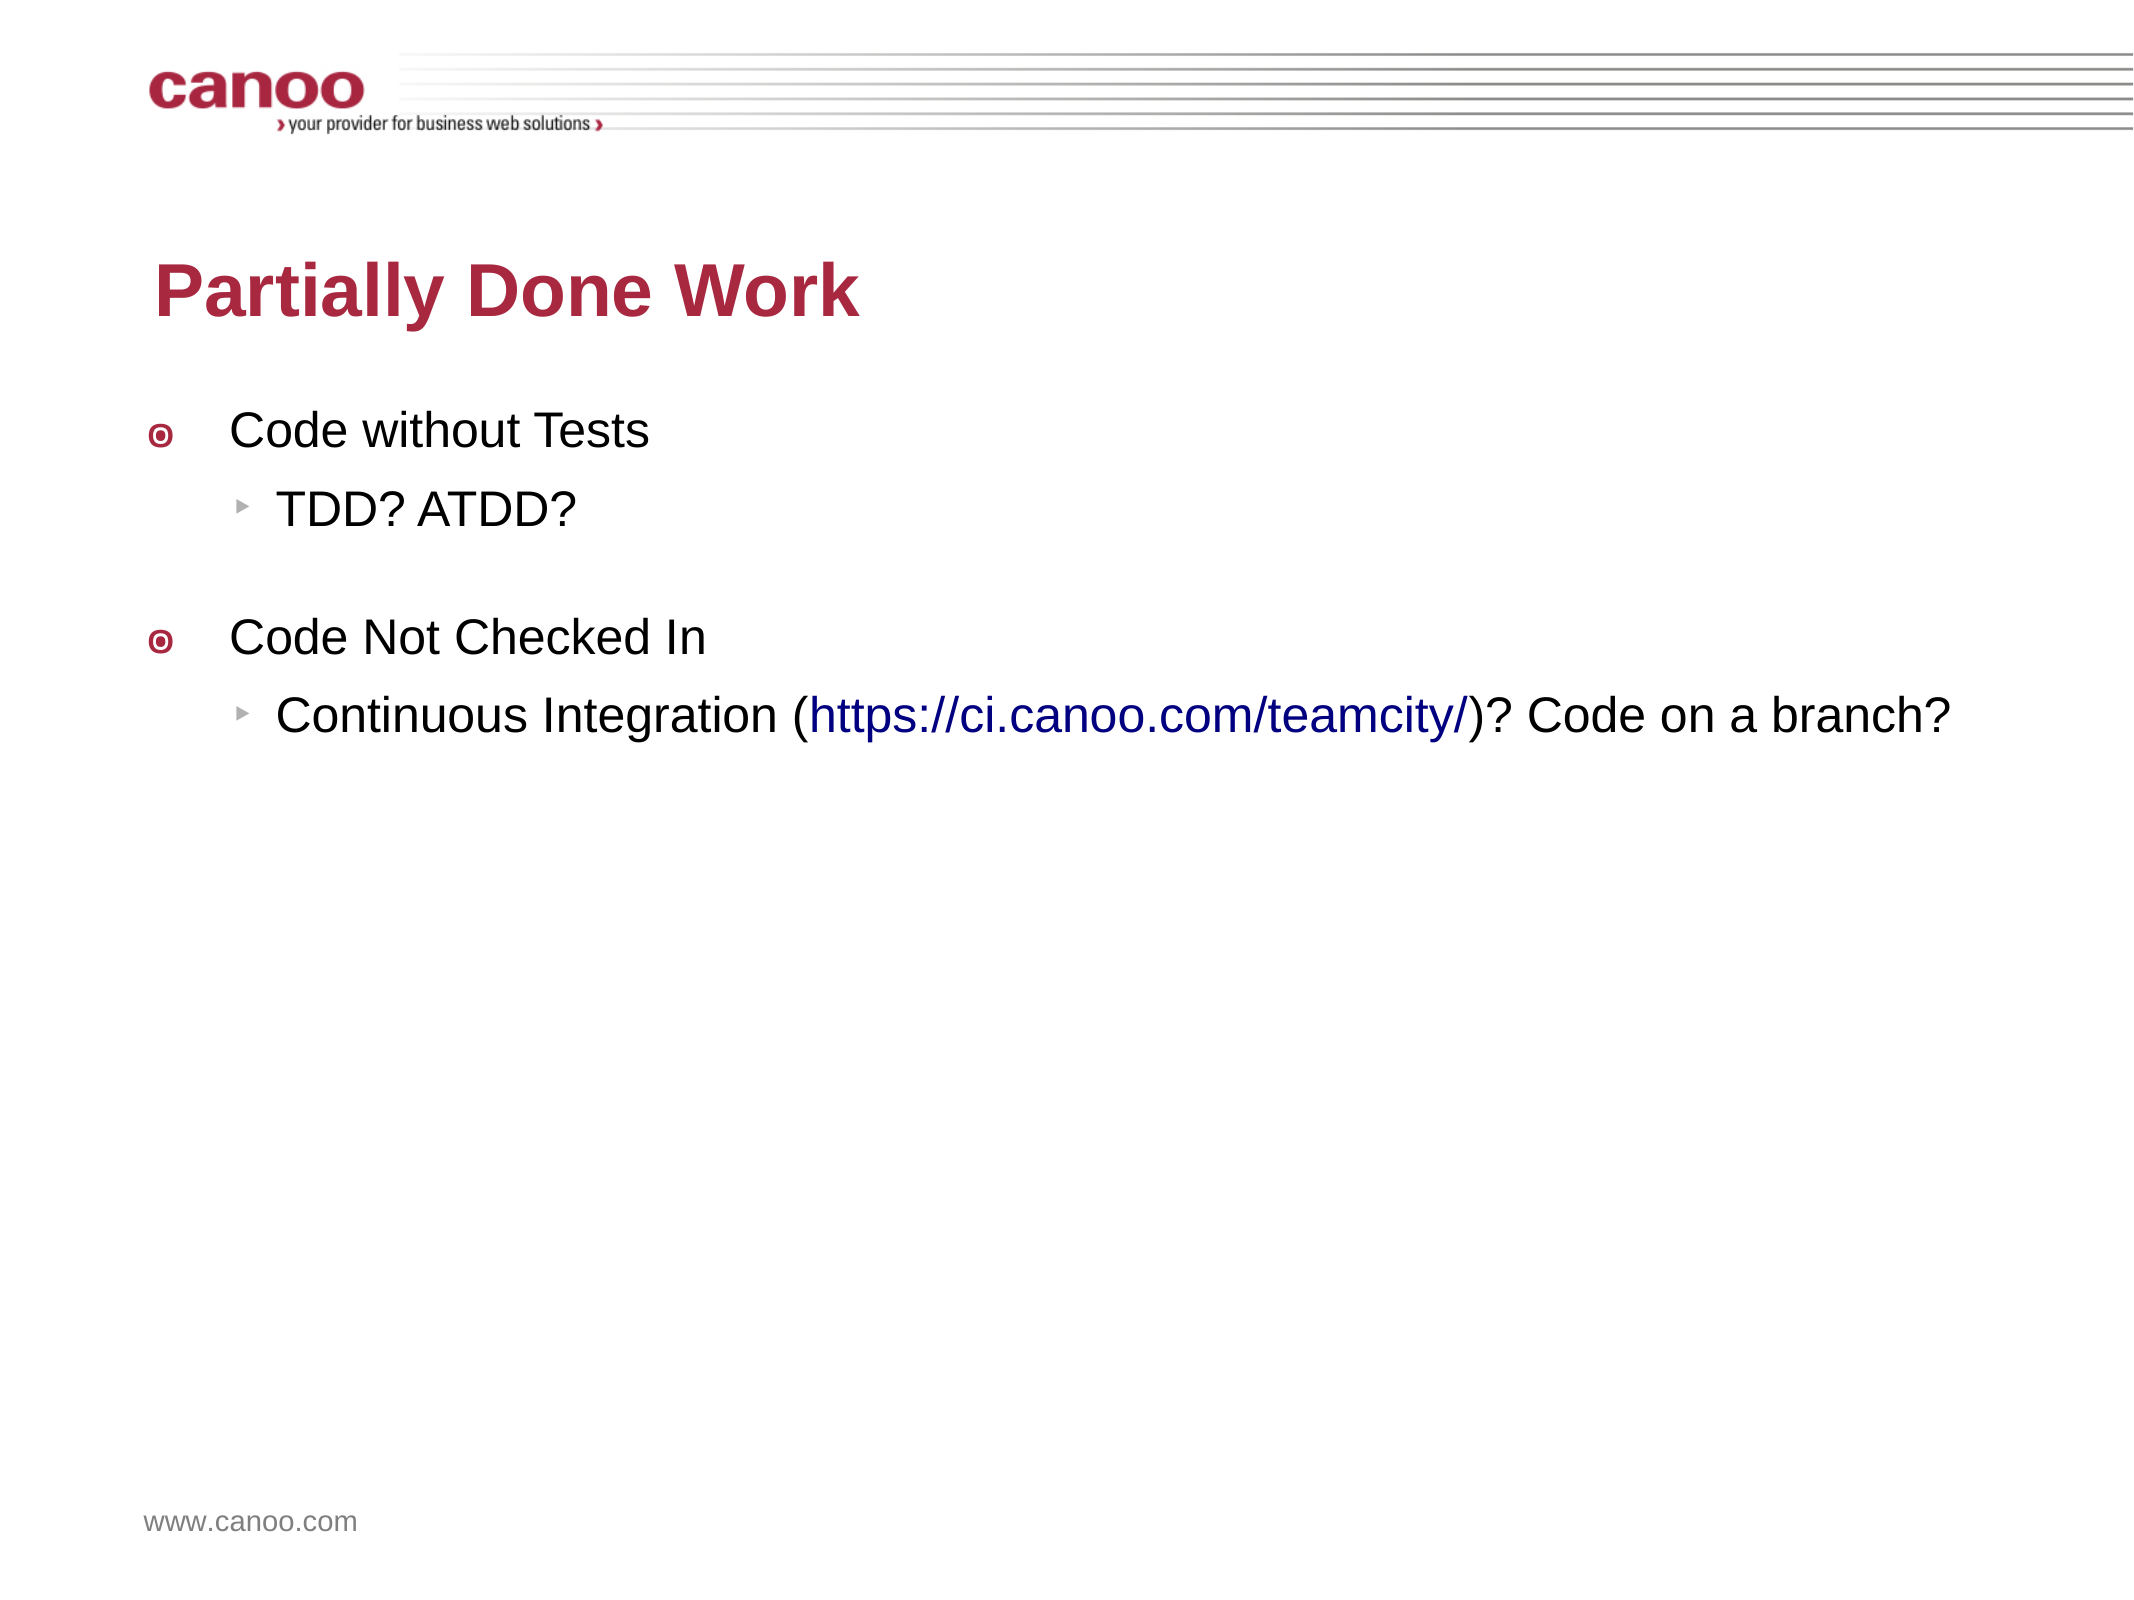

# Partially Done Work
Code without Tests
TDD? ATDD?
Code Not Checked In
Continuous Integration (https://ci.canoo.com/teamcity/)? Code on a branch?